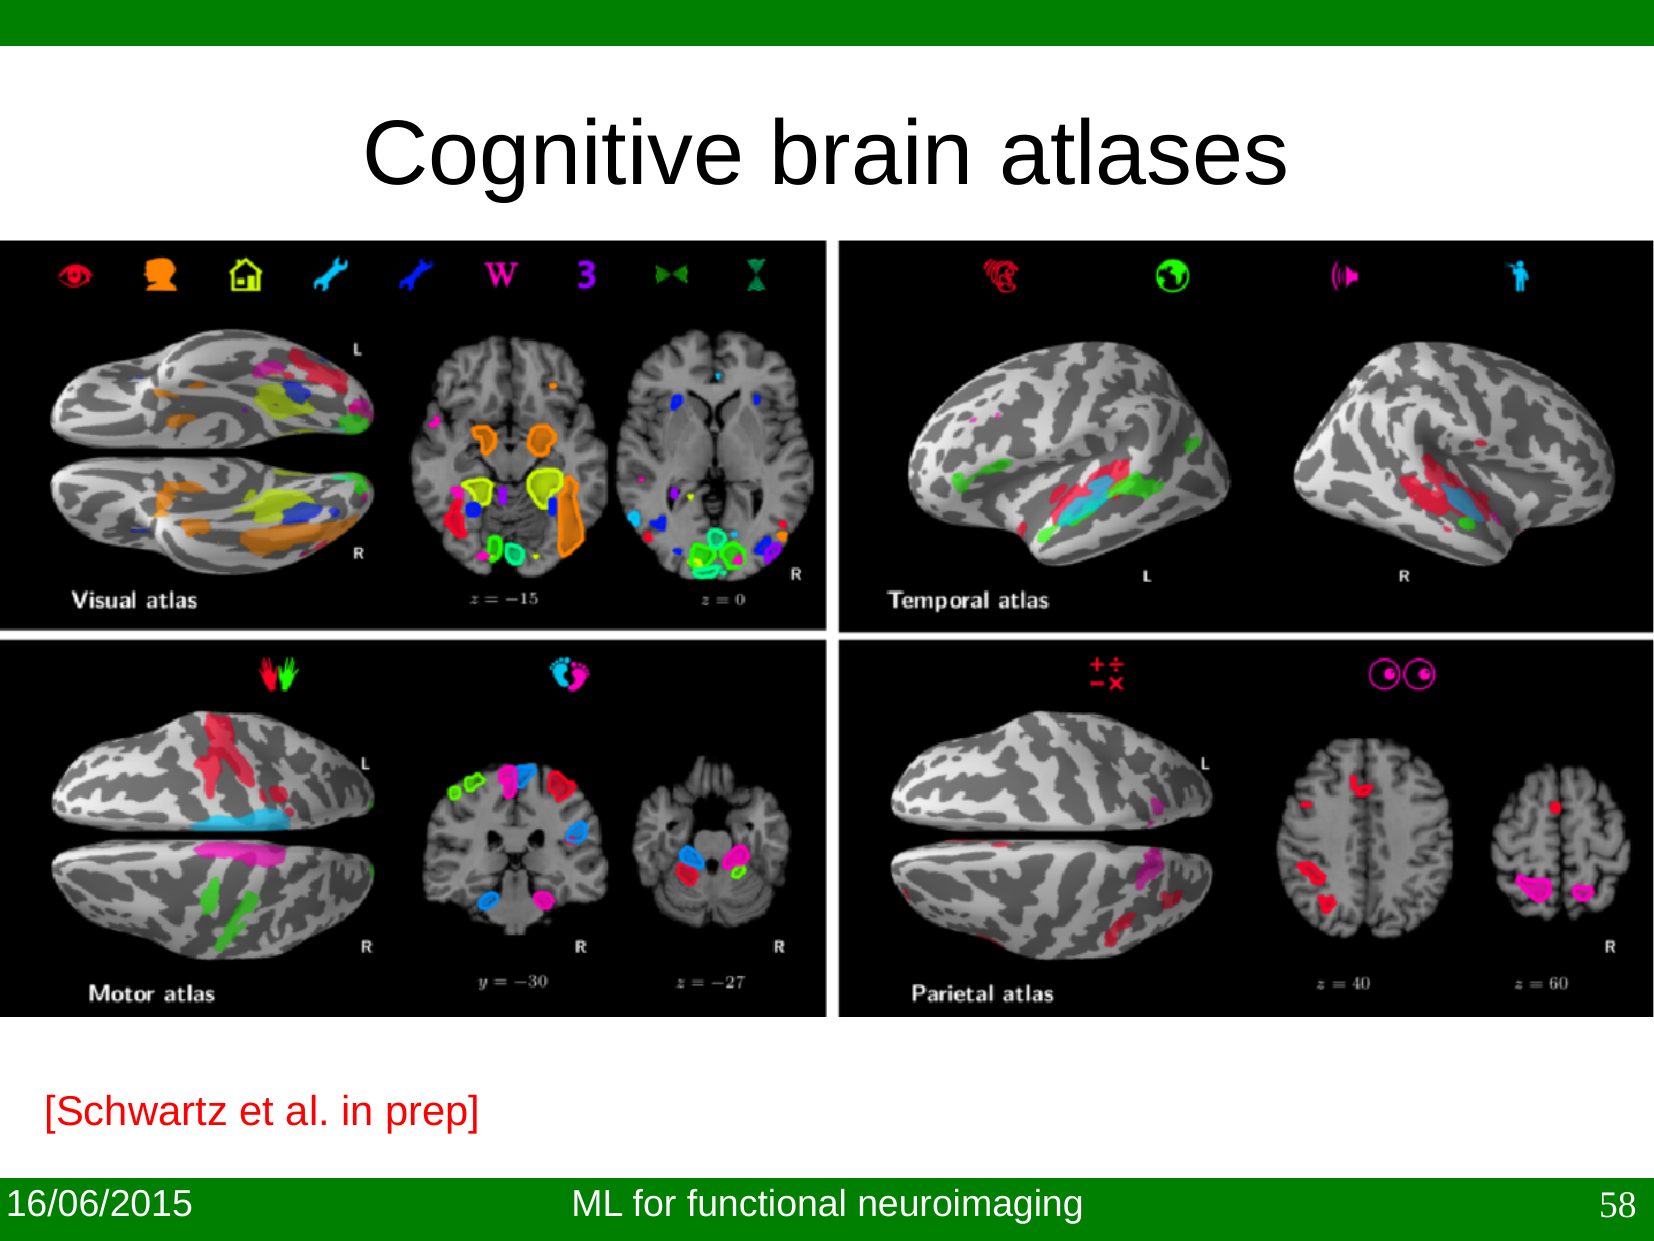

# Cognitive brain atlases
[Schwartz et al. in prep]
58